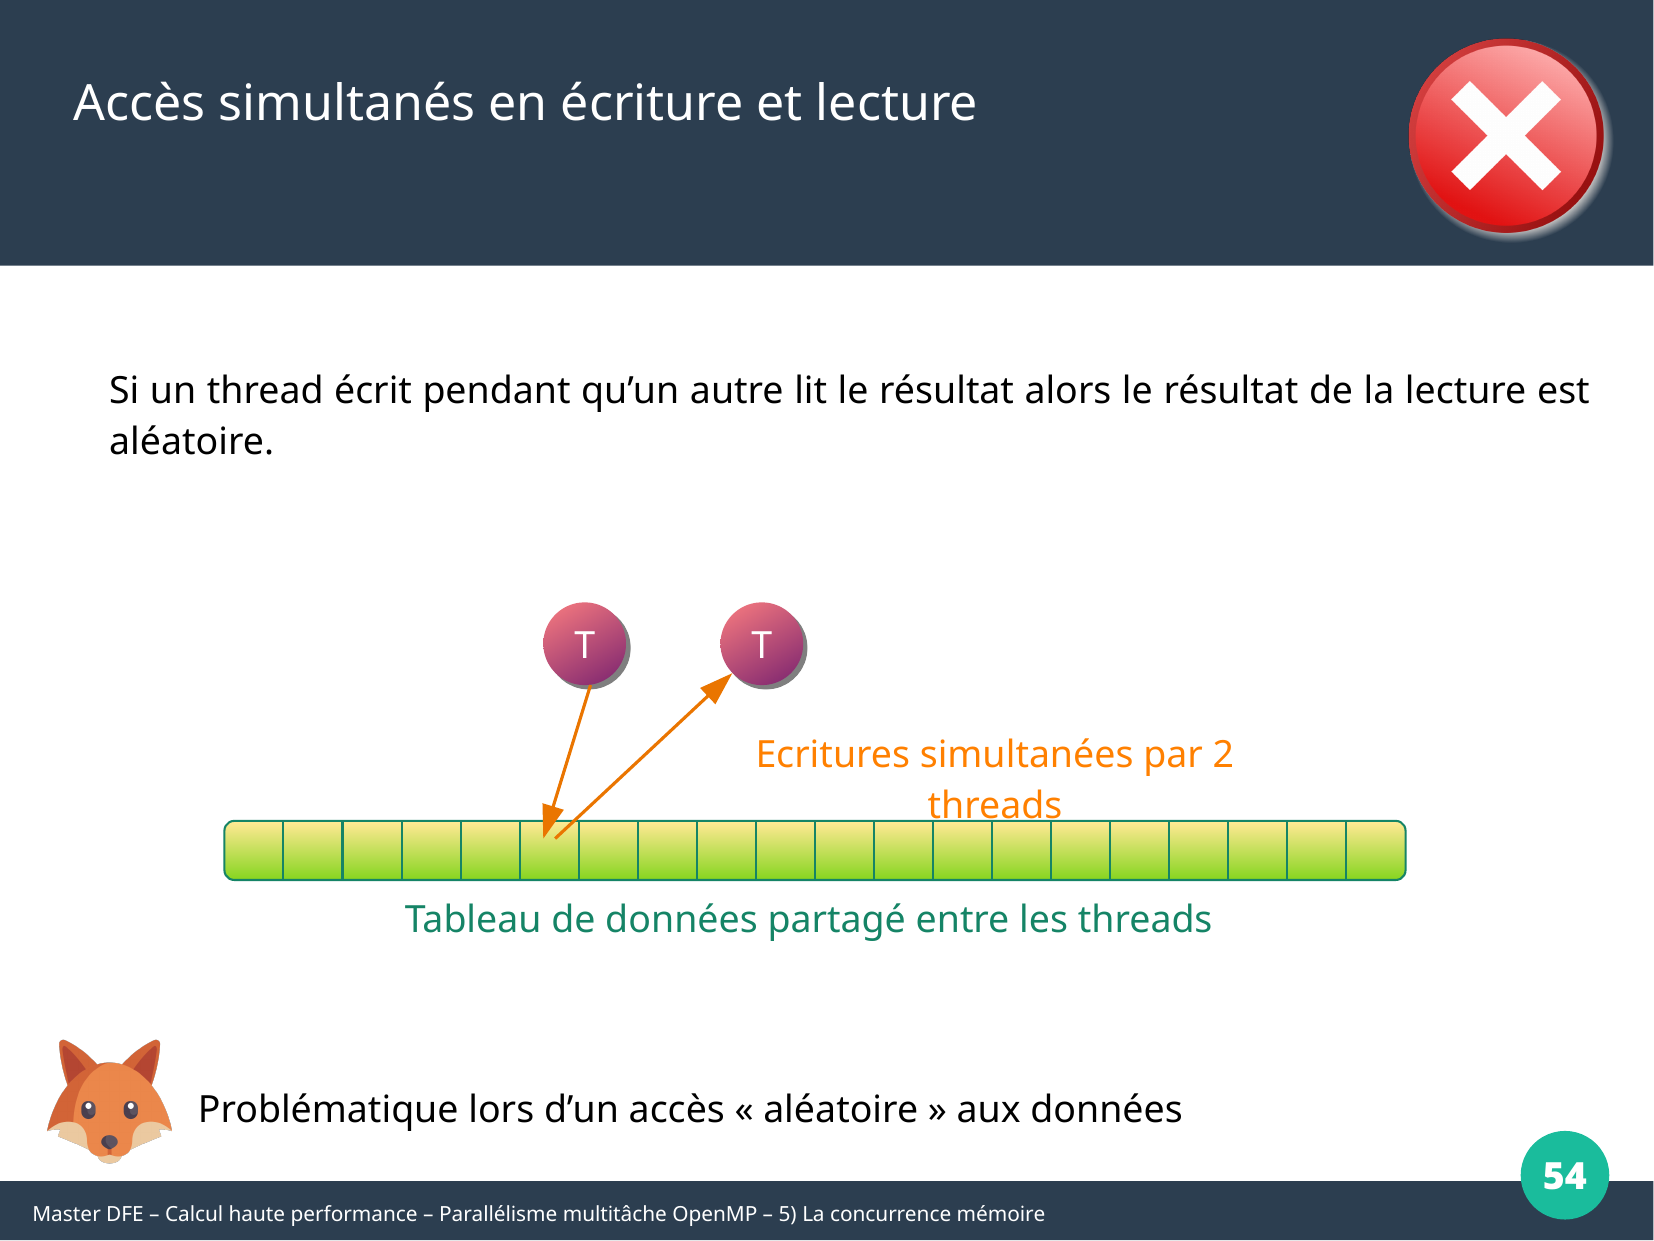

Accès simultanés en écriture et lecture
Si un thread écrit pendant qu’un autre lit le résultat alors le résultat de la lecture est aléatoire.
T
T
Ecritures simultanées par 2 threads
Tableau de données partagé entre les threads
Problématique lors d’un accès « aléatoire » aux données
54
Master DFE – Calcul haute performance – Parallélisme multitâche OpenMP – 5) La concurrence mémoire